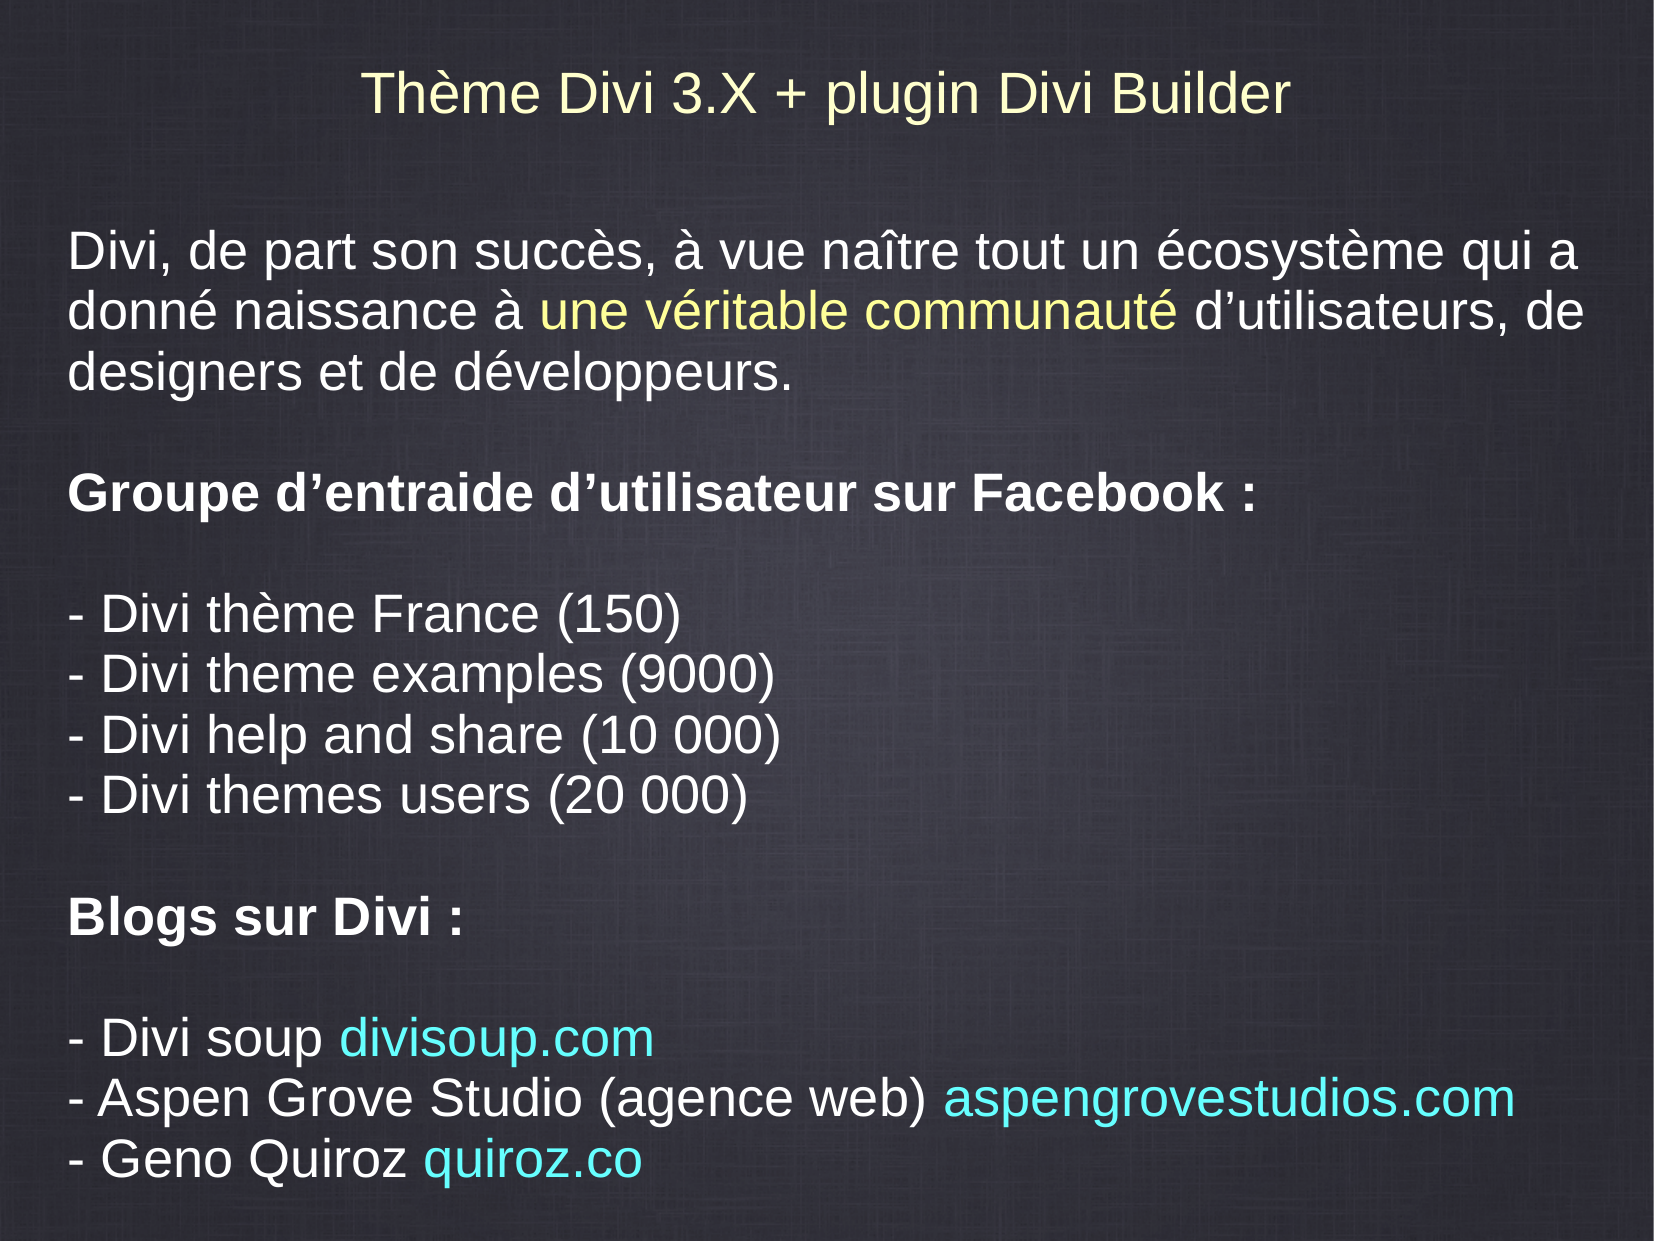

Thème Divi 3.X + plugin Divi Builder
Divi, de part son succès, à vue naître tout un écosystème qui a donné naissance à une véritable communauté d’utilisateurs, de designers et de développeurs.
Groupe d’entraide d’utilisateur sur Facebook :
- Divi thème France (150)
- Divi theme examples (9000)
- Divi help and share (10 000)
- Divi themes users (20 000)
Blogs sur Divi :
- Divi soup divisoup.com
- Aspen Grove Studio (agence web) aspengrovestudios.com
- Geno Quiroz quiroz.co